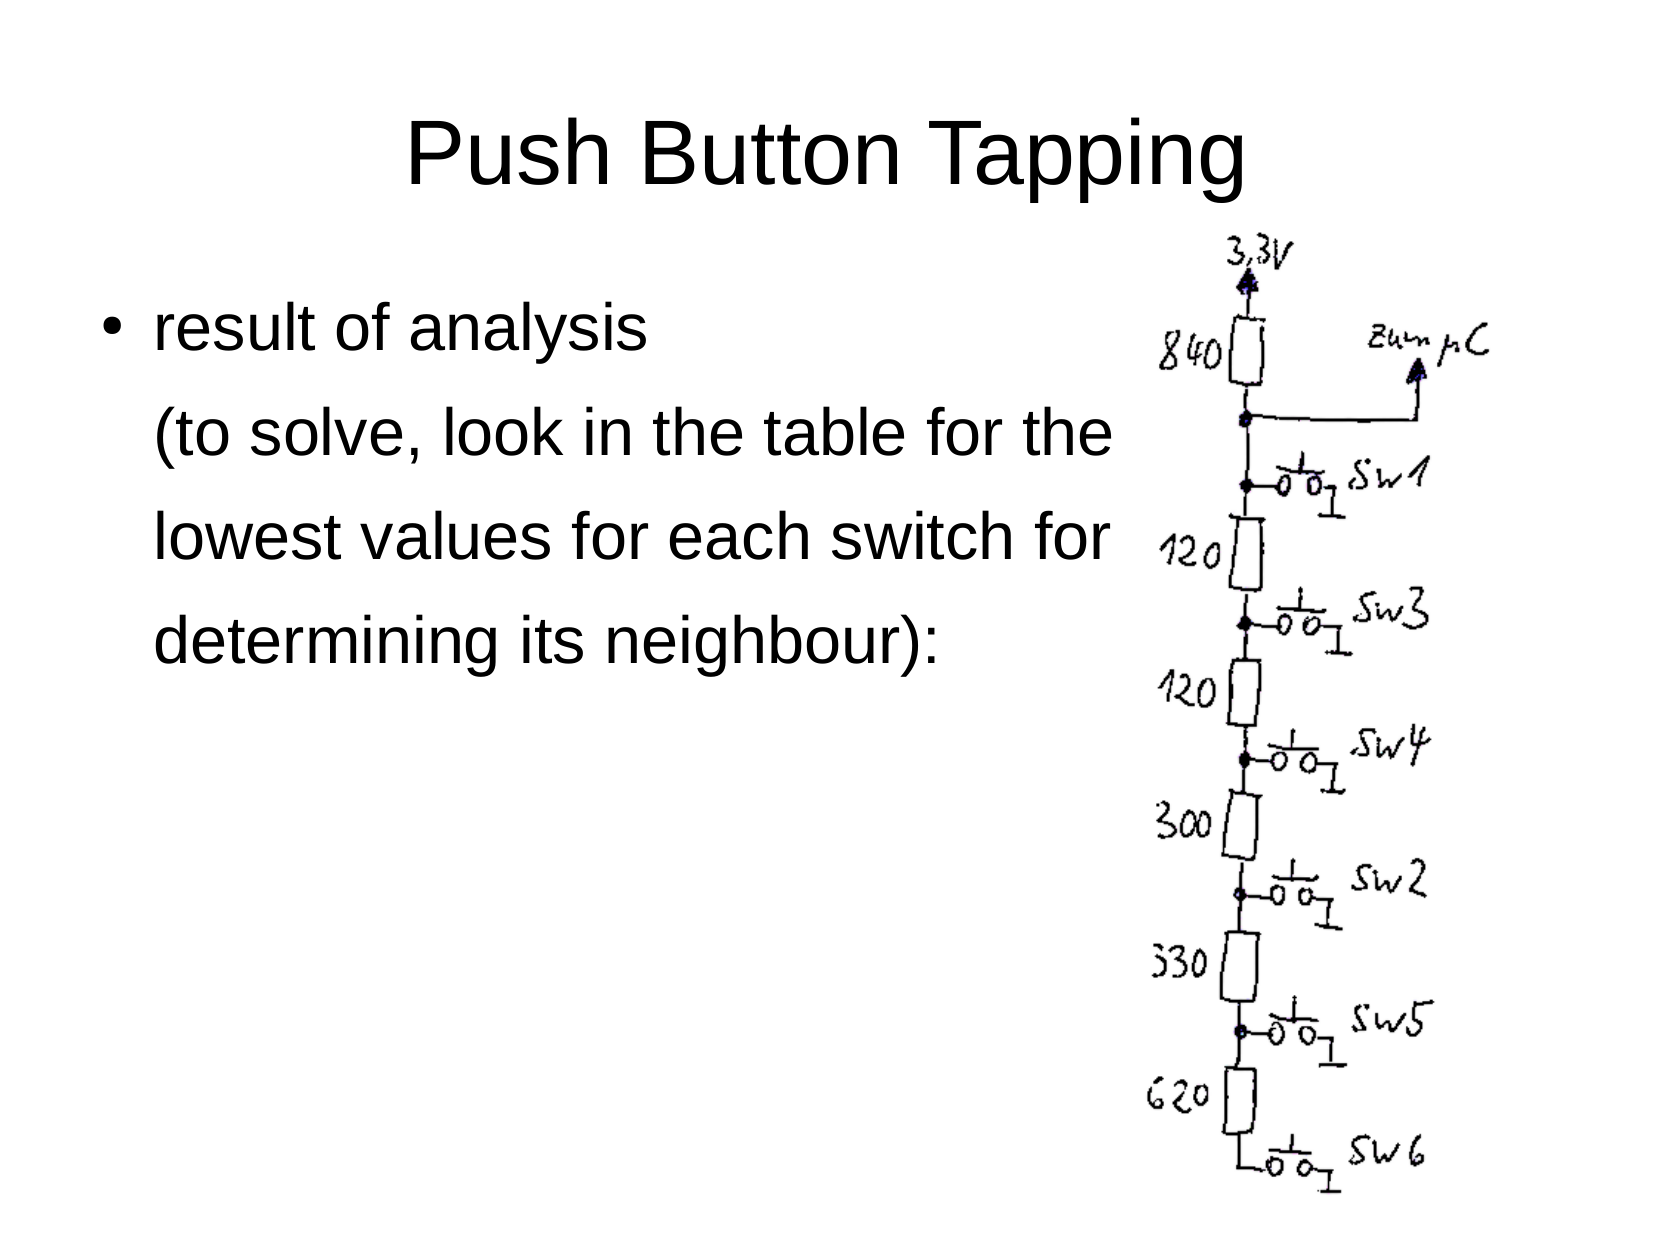

# Push Button Tapping
result of analysis
(to solve, look in the table for the
lowest values for each switch for
determining its neighbour):